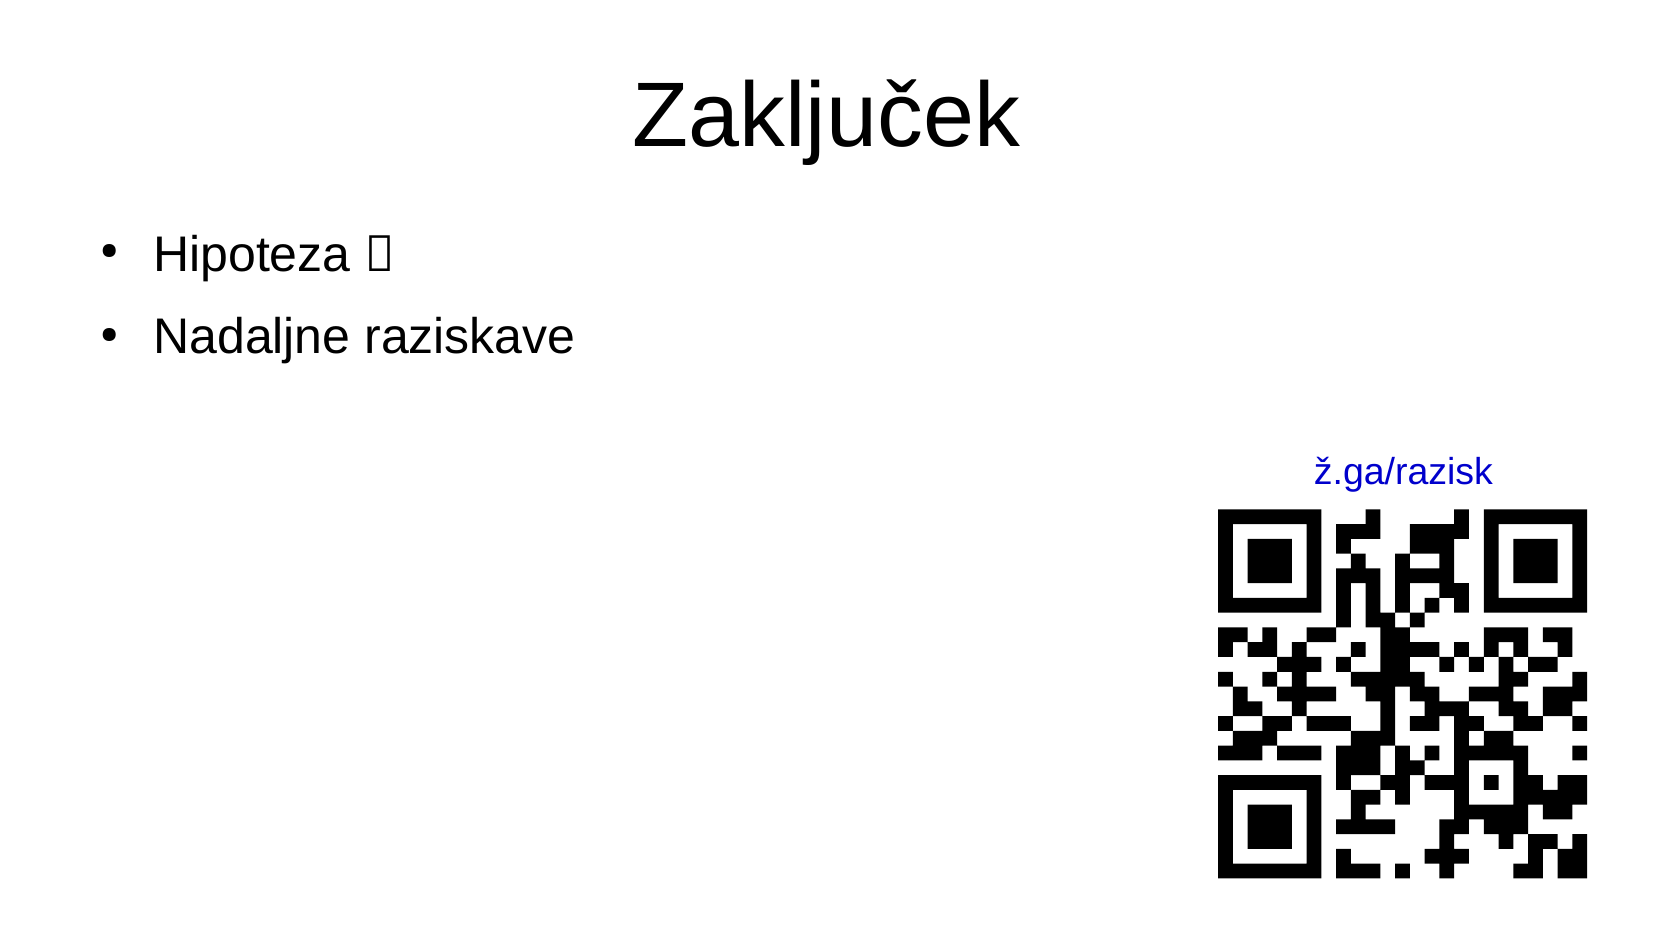

# Zaključek
Hipoteza ✅
Nadaljne raziskave
ž.ga/razisk